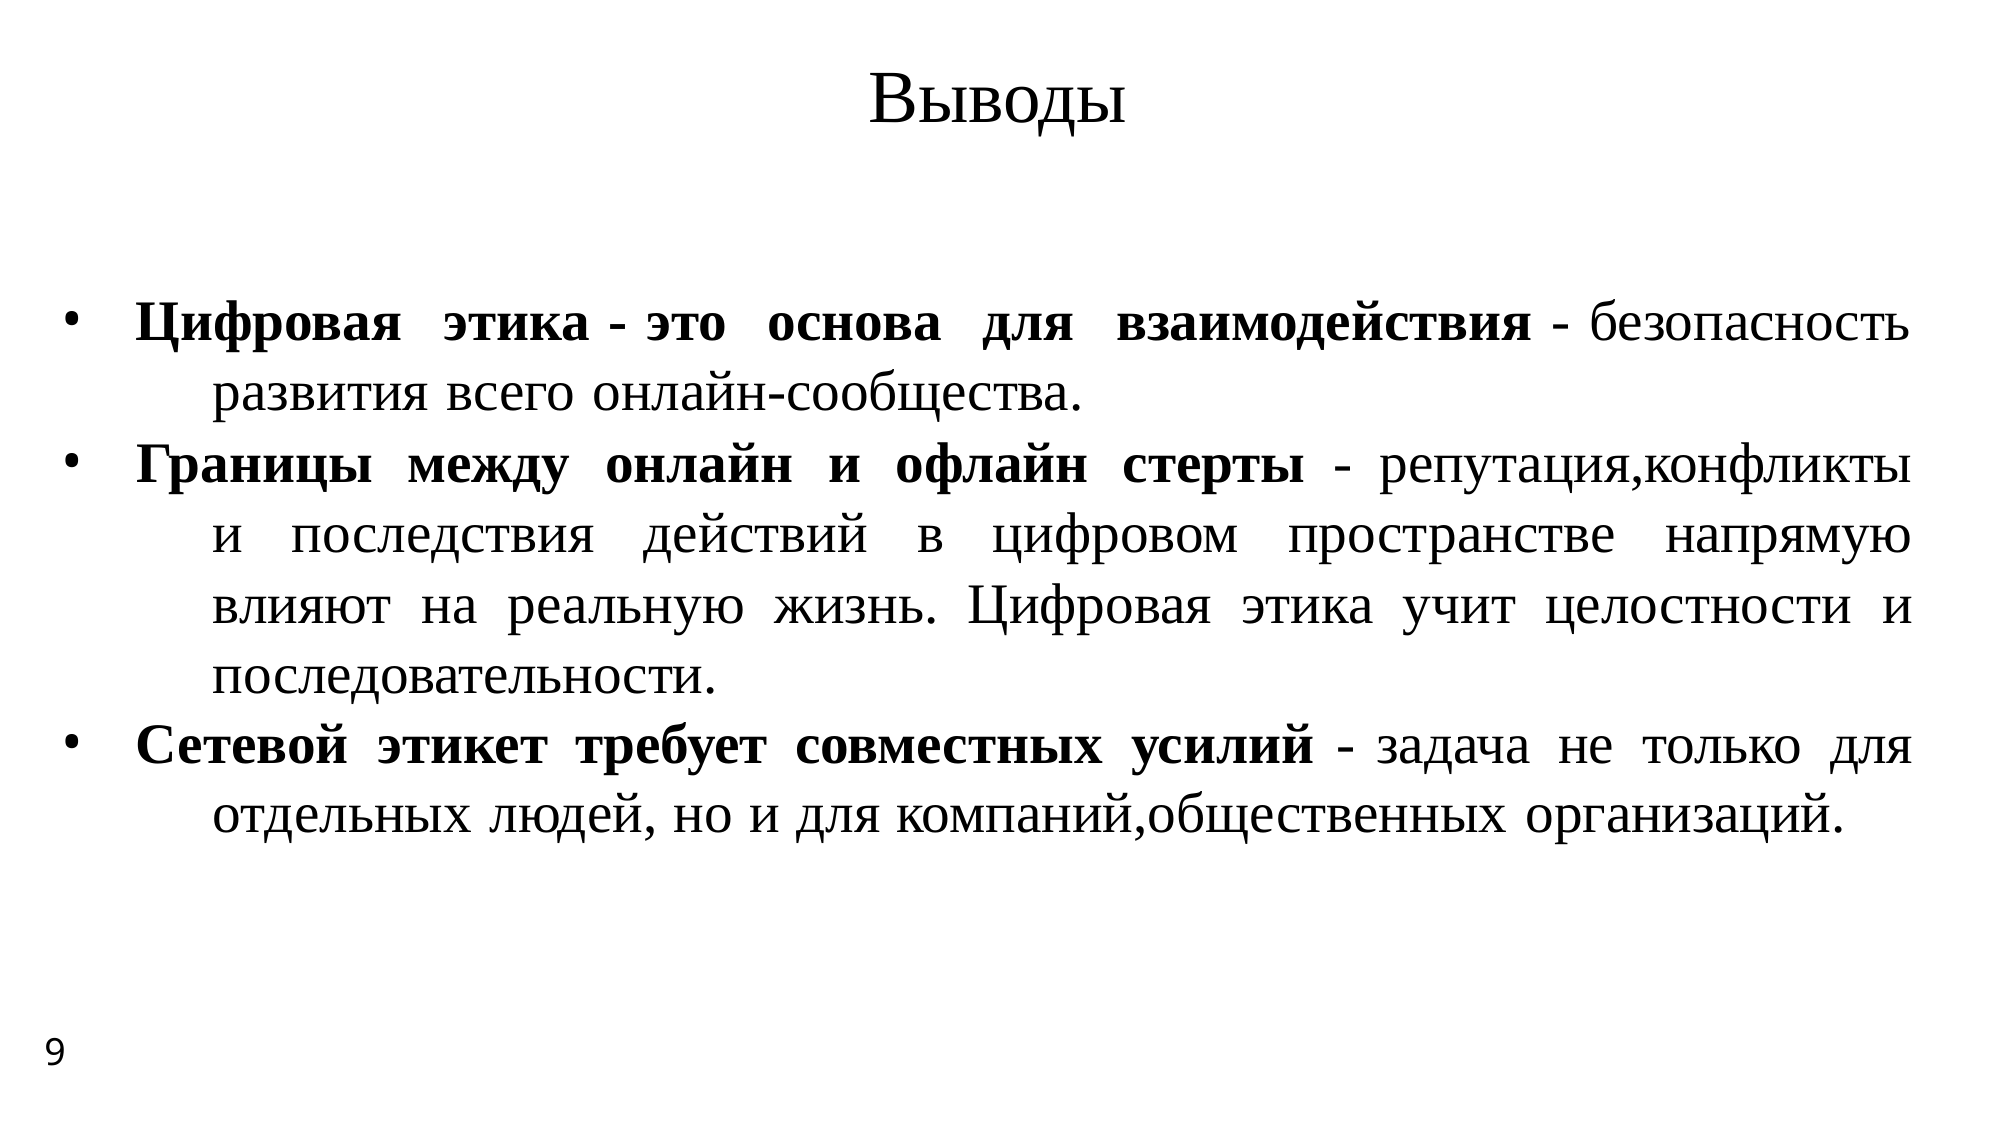

# Выводы
Цифровая этика - это основа для взаимодействия - безопасность 	развития всего онлайн-сообщества.
Границы между онлайн и офлайн стерты - репутация,конфликты 	и последствия действий в цифровом пространстве напрямую 	влияют на реальную жизнь. Цифровая этика учит целостности и 	последовательности.
Сетевой этикет требует совместных усилий - задача не только для 	отдельных людей, но и для компаний,общественных организаций.
9